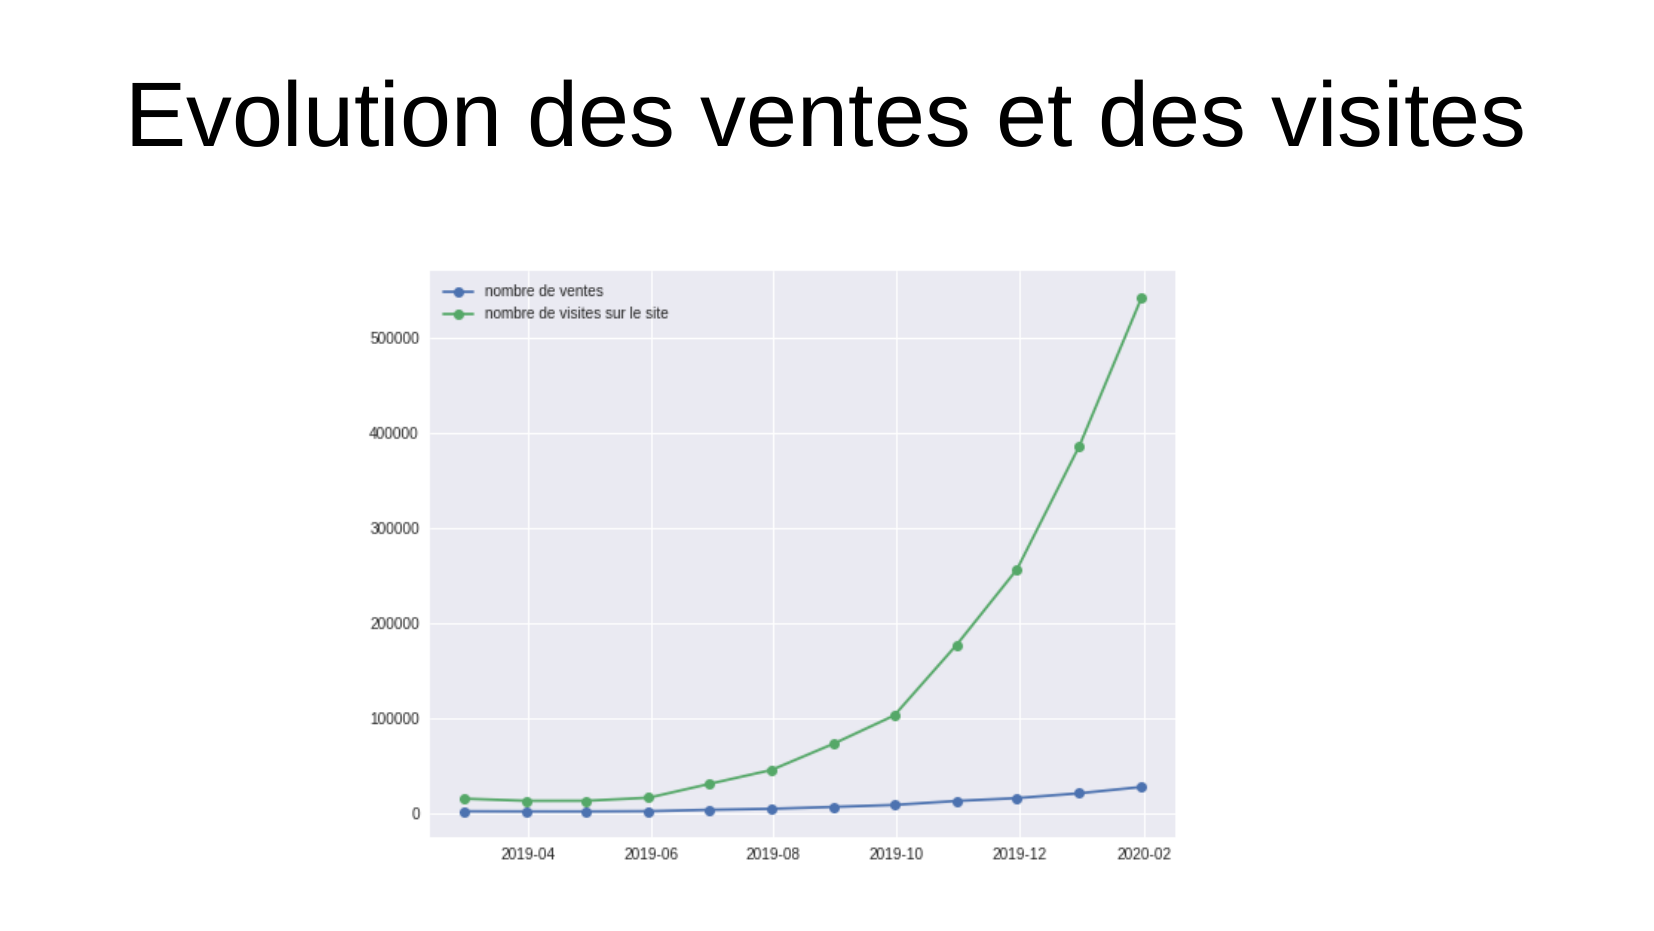

# Evolution des ventes et des visites